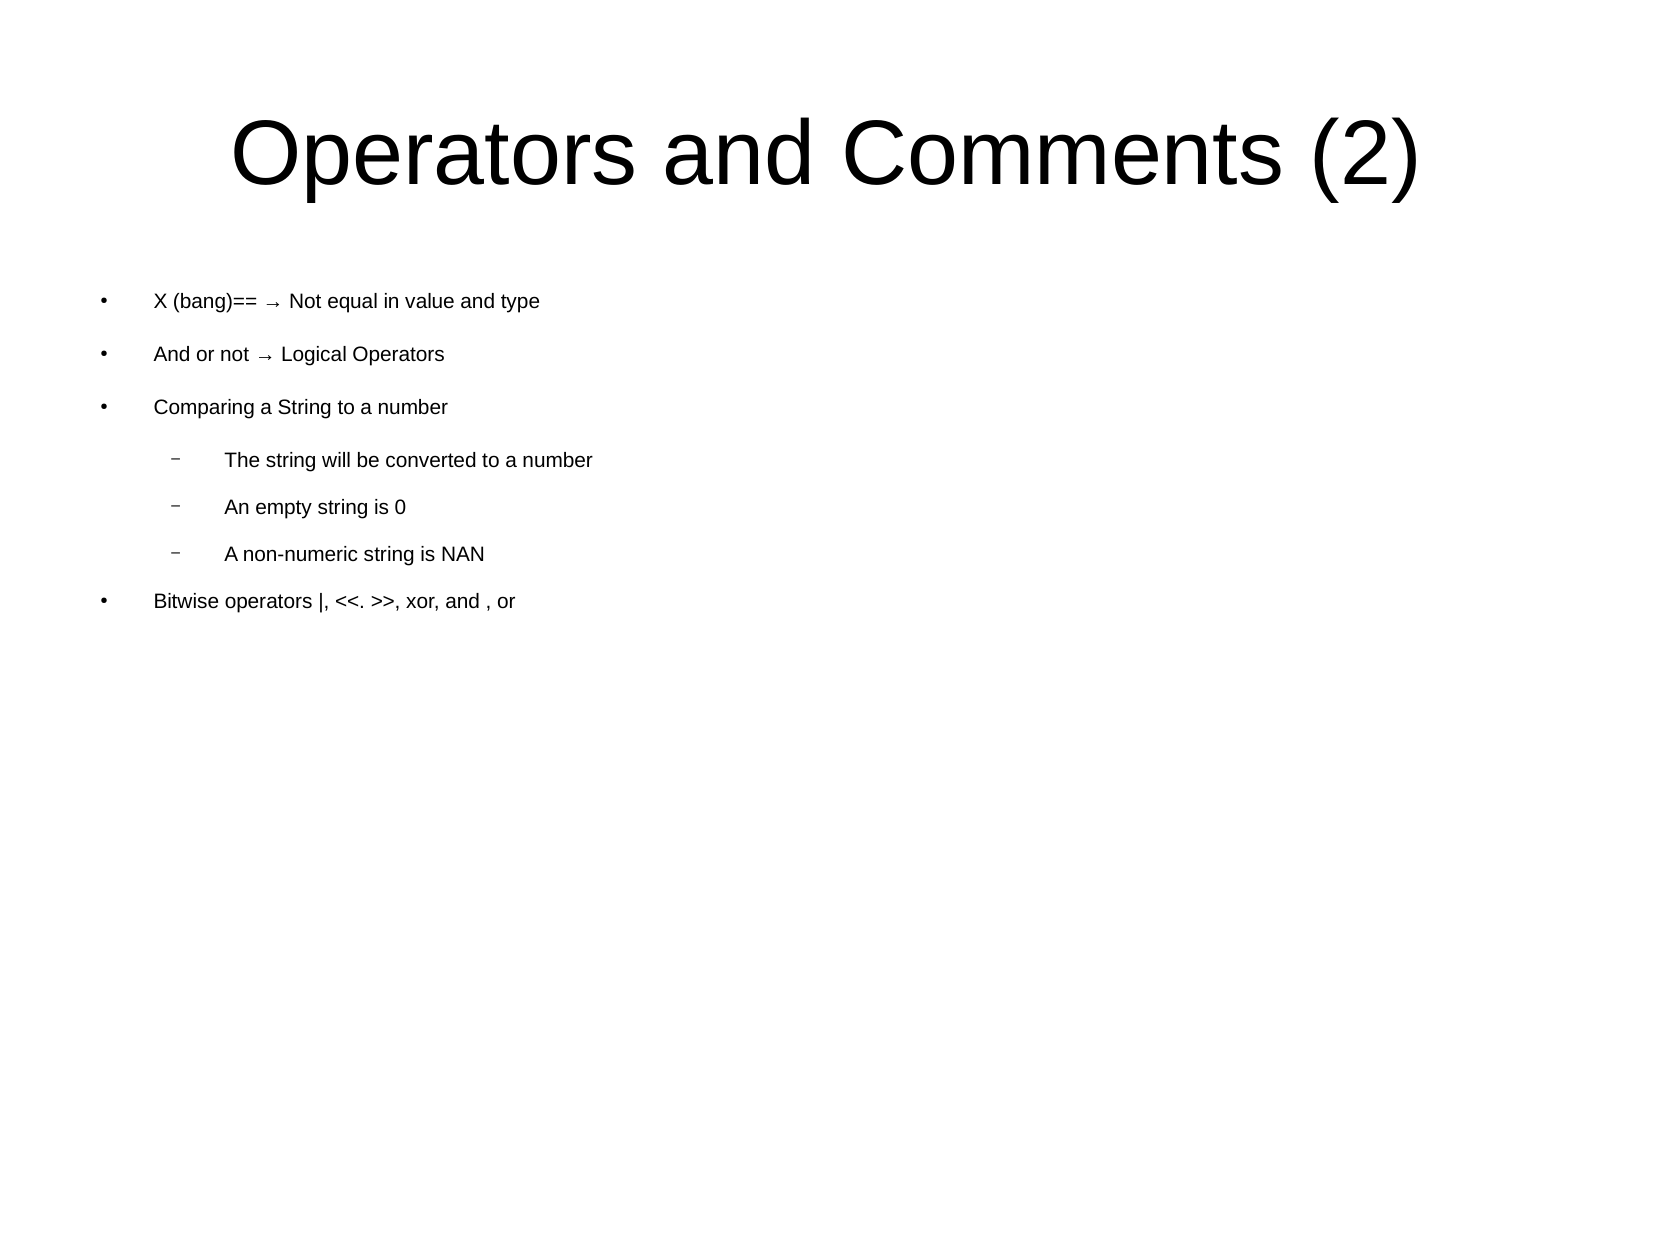

# Operators and Comments (2)
X (bang)== → Not equal in value and type
And or not → Logical Operators
Comparing a String to a number
The string will be converted to a number
An empty string is 0
A non-numeric string is NAN
Bitwise operators |, <<. >>, xor, and , or